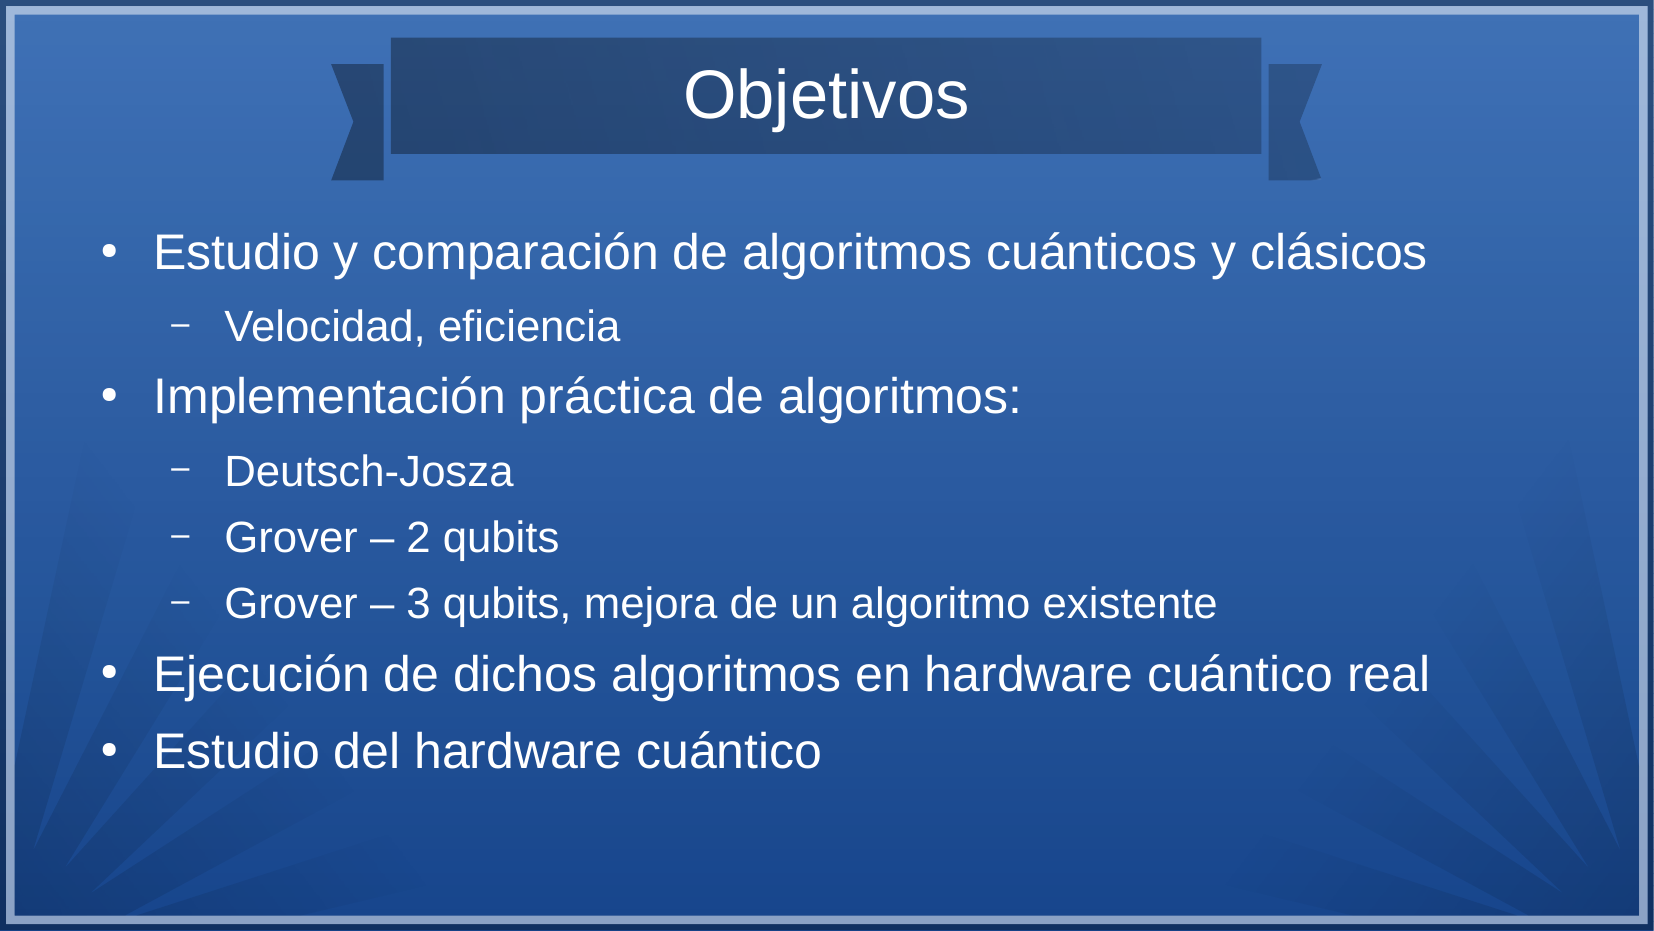

# Objetivos
Estudio y comparación de algoritmos cuánticos y clásicos
Velocidad, eficiencia
Implementación práctica de algoritmos:
Deutsch-Josza
Grover – 2 qubits
Grover – 3 qubits, mejora de un algoritmo existente
Ejecución de dichos algoritmos en hardware cuántico real
Estudio del hardware cuántico